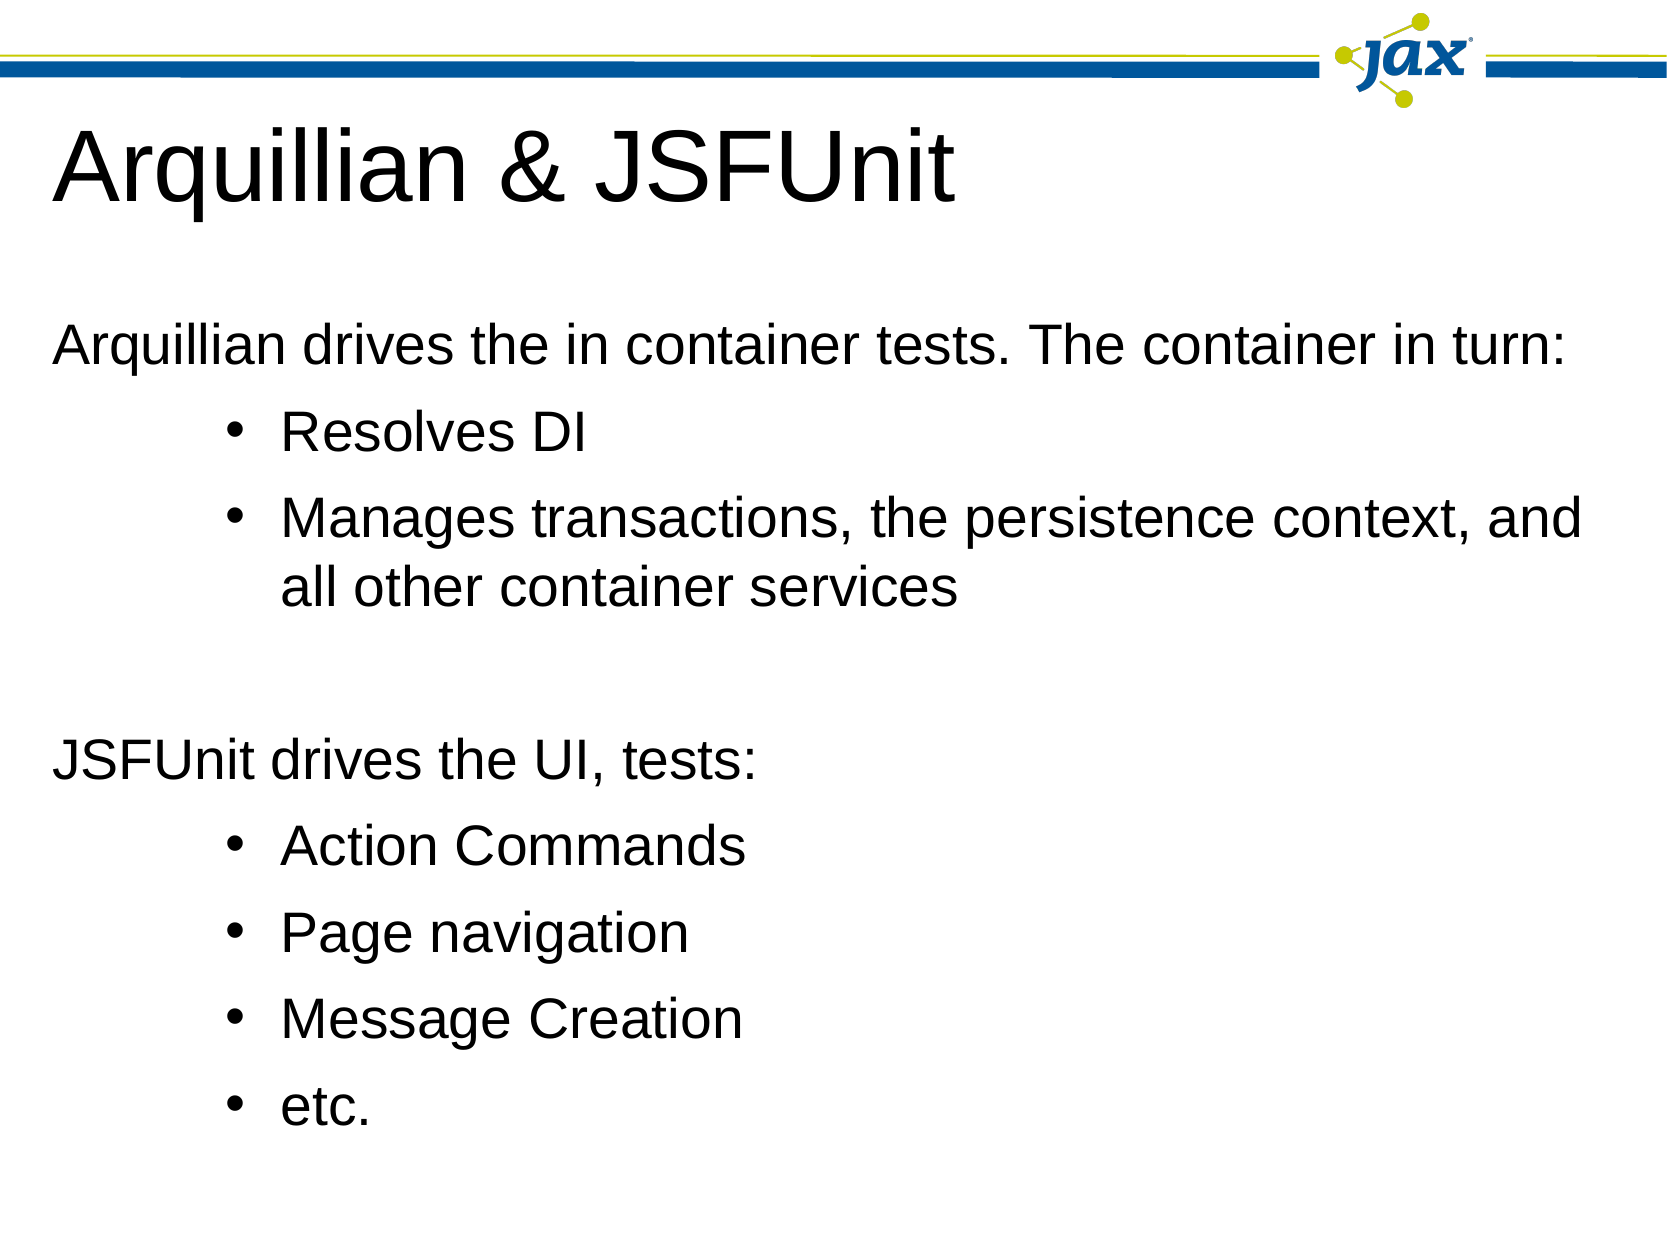

# Arquillian & JSFUnit
Arquillian drives the in container tests. The container in turn:
Resolves DI
Manages transactions, the persistence context, and all other container services
JSFUnit drives the UI, tests:
Action Commands
Page navigation
Message Creation
etc.